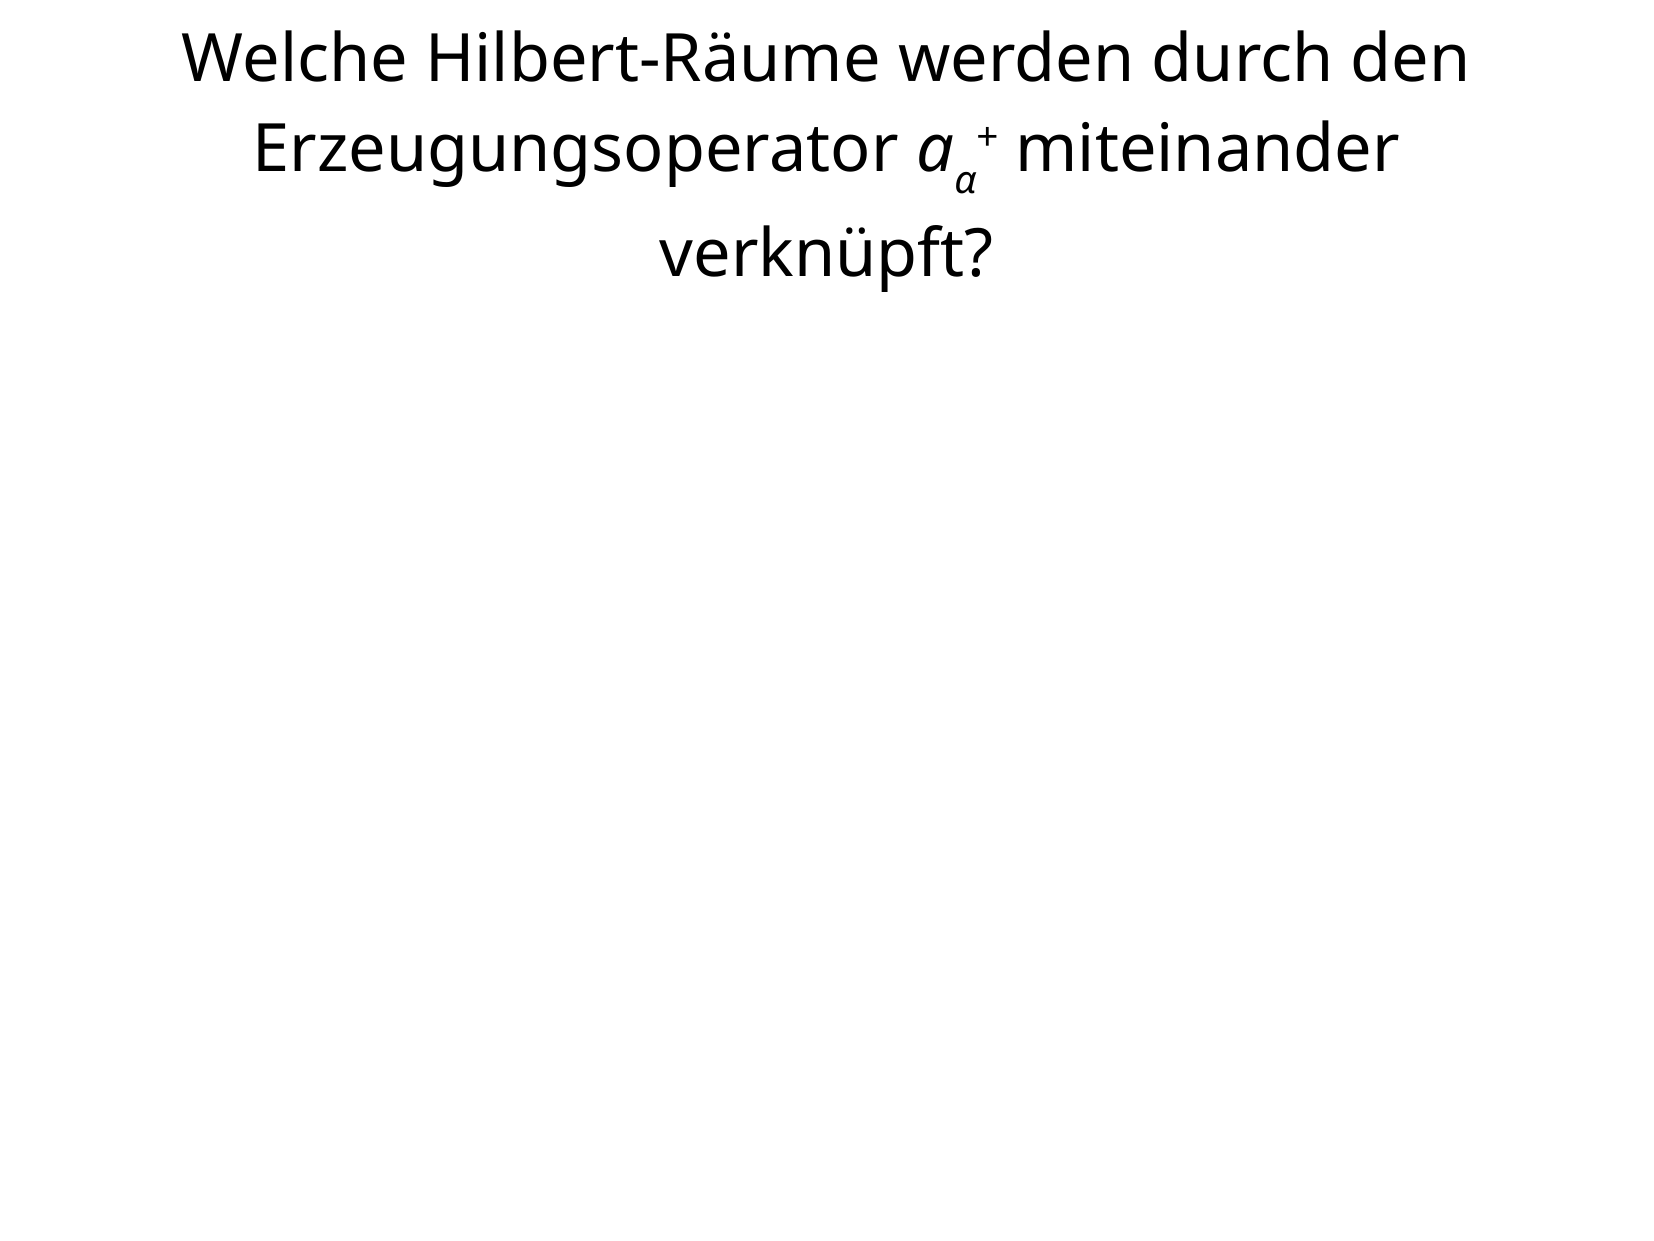

# Welche Hilbert-Räume werden durch den Erzeugungsoperator aα+ miteinander verknüpft?